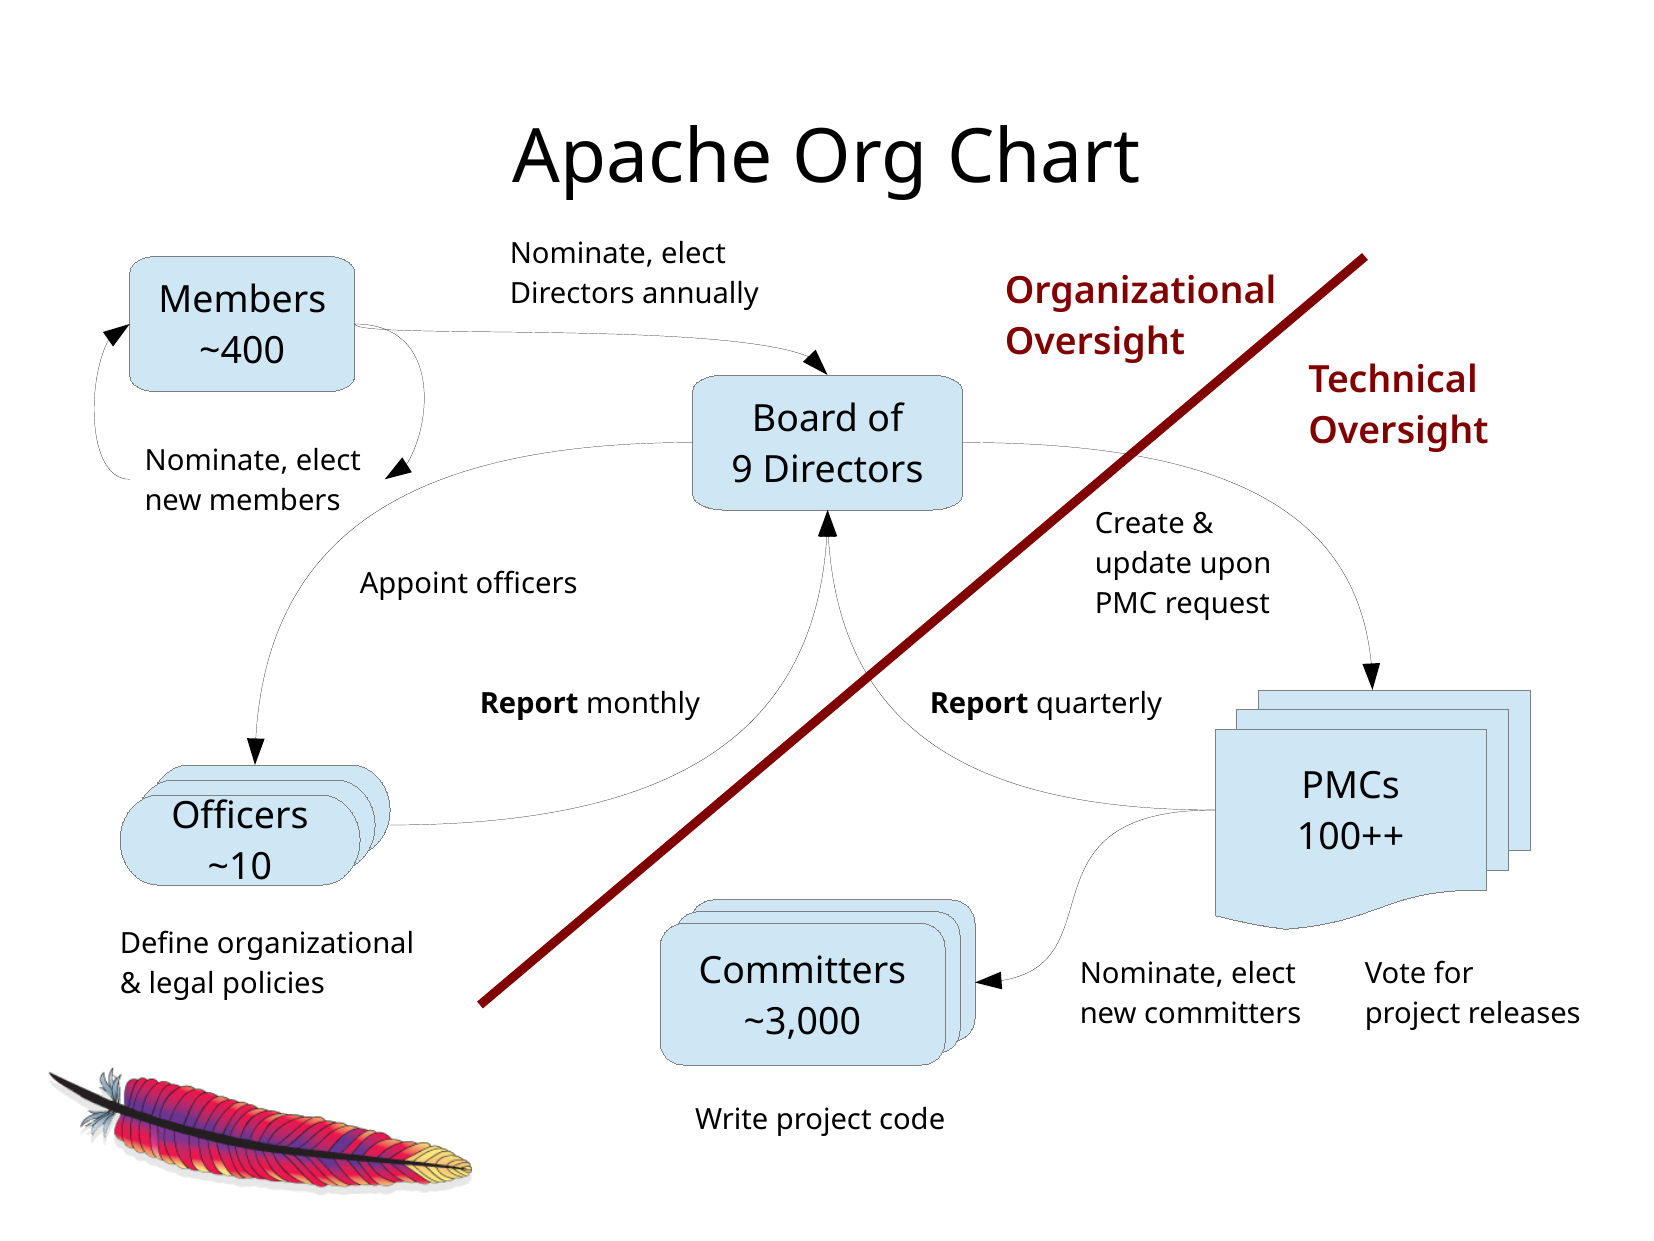

# Apache Org Chart
Nominate, elect
Directors annually
Members
~400
Nominate, elect
new members
Organizational
Oversight
Technical
Oversight
Board of
9 Directors
Create & update upon PMC request
Appoint officers
Report monthly
Report quarterly
PMCs
100++
Officers
~10
Committers
~3,000
Write project code
Define organizational & legal policies
Nominate, elect
new committers
Vote for
project releases